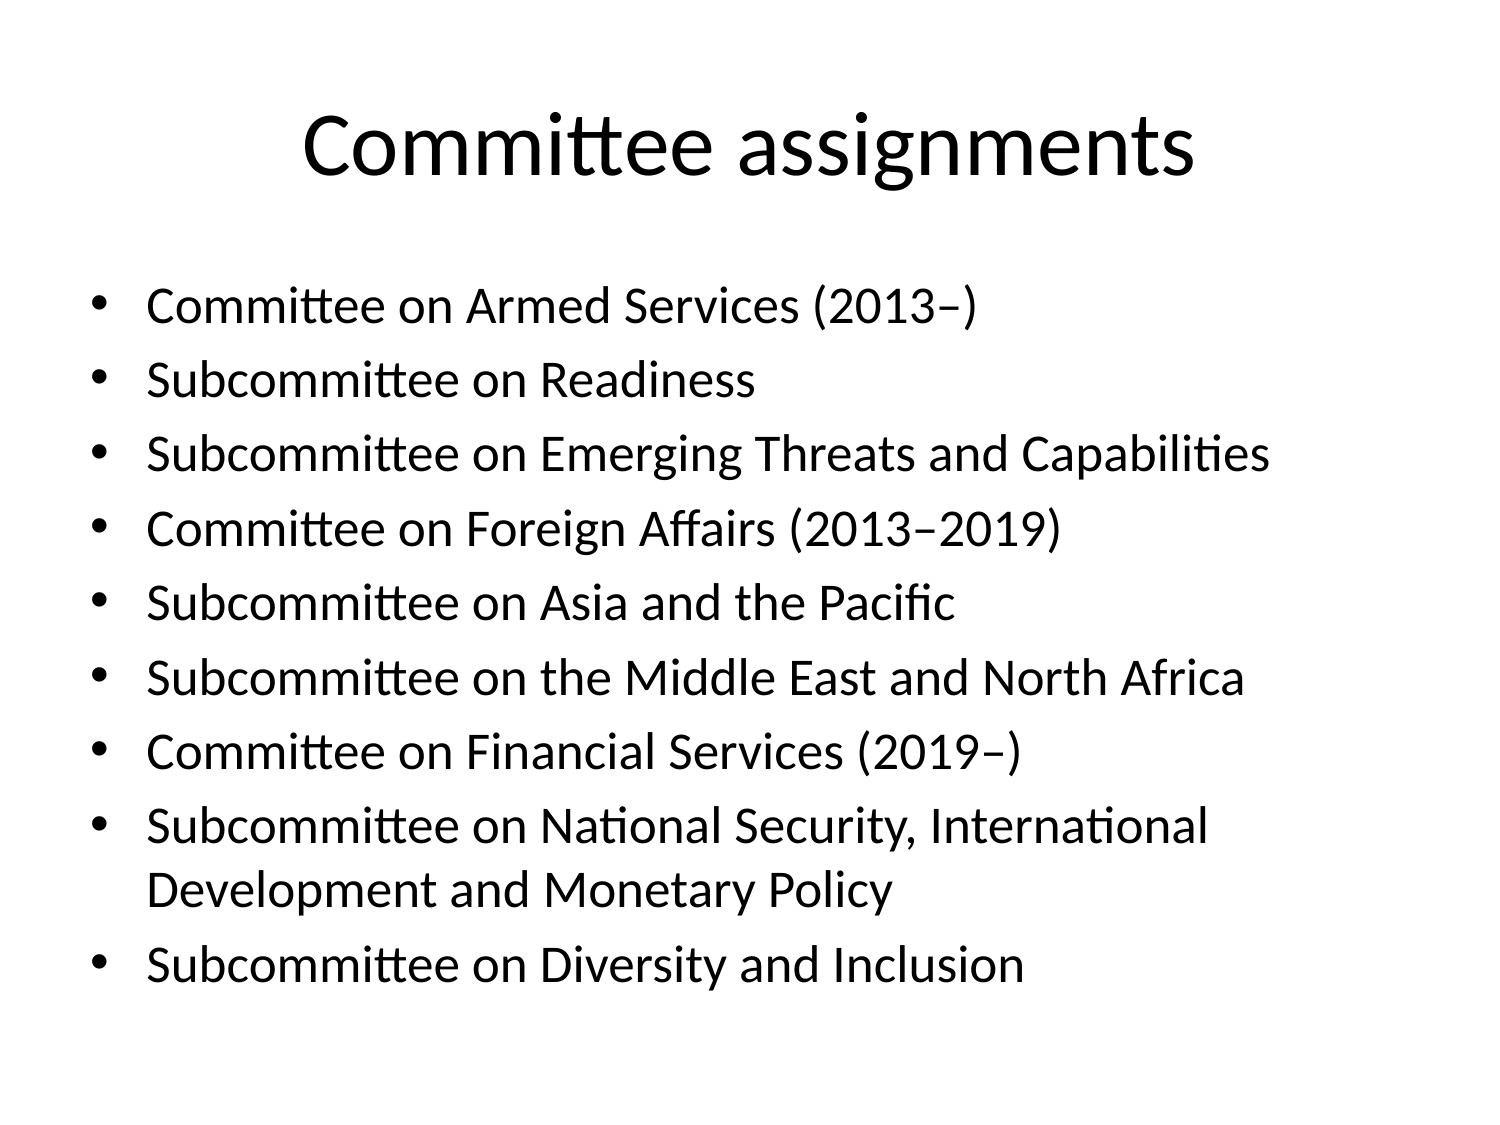

# Committee assignments
Committee on Armed Services (2013–)
Subcommittee on Readiness
Subcommittee on Emerging Threats and Capabilities
Committee on Foreign Affairs (2013–2019)
Subcommittee on Asia and the Pacific
Subcommittee on the Middle East and North Africa
Committee on Financial Services (2019–)
Subcommittee on National Security, International Development and Monetary Policy
Subcommittee on Diversity and Inclusion